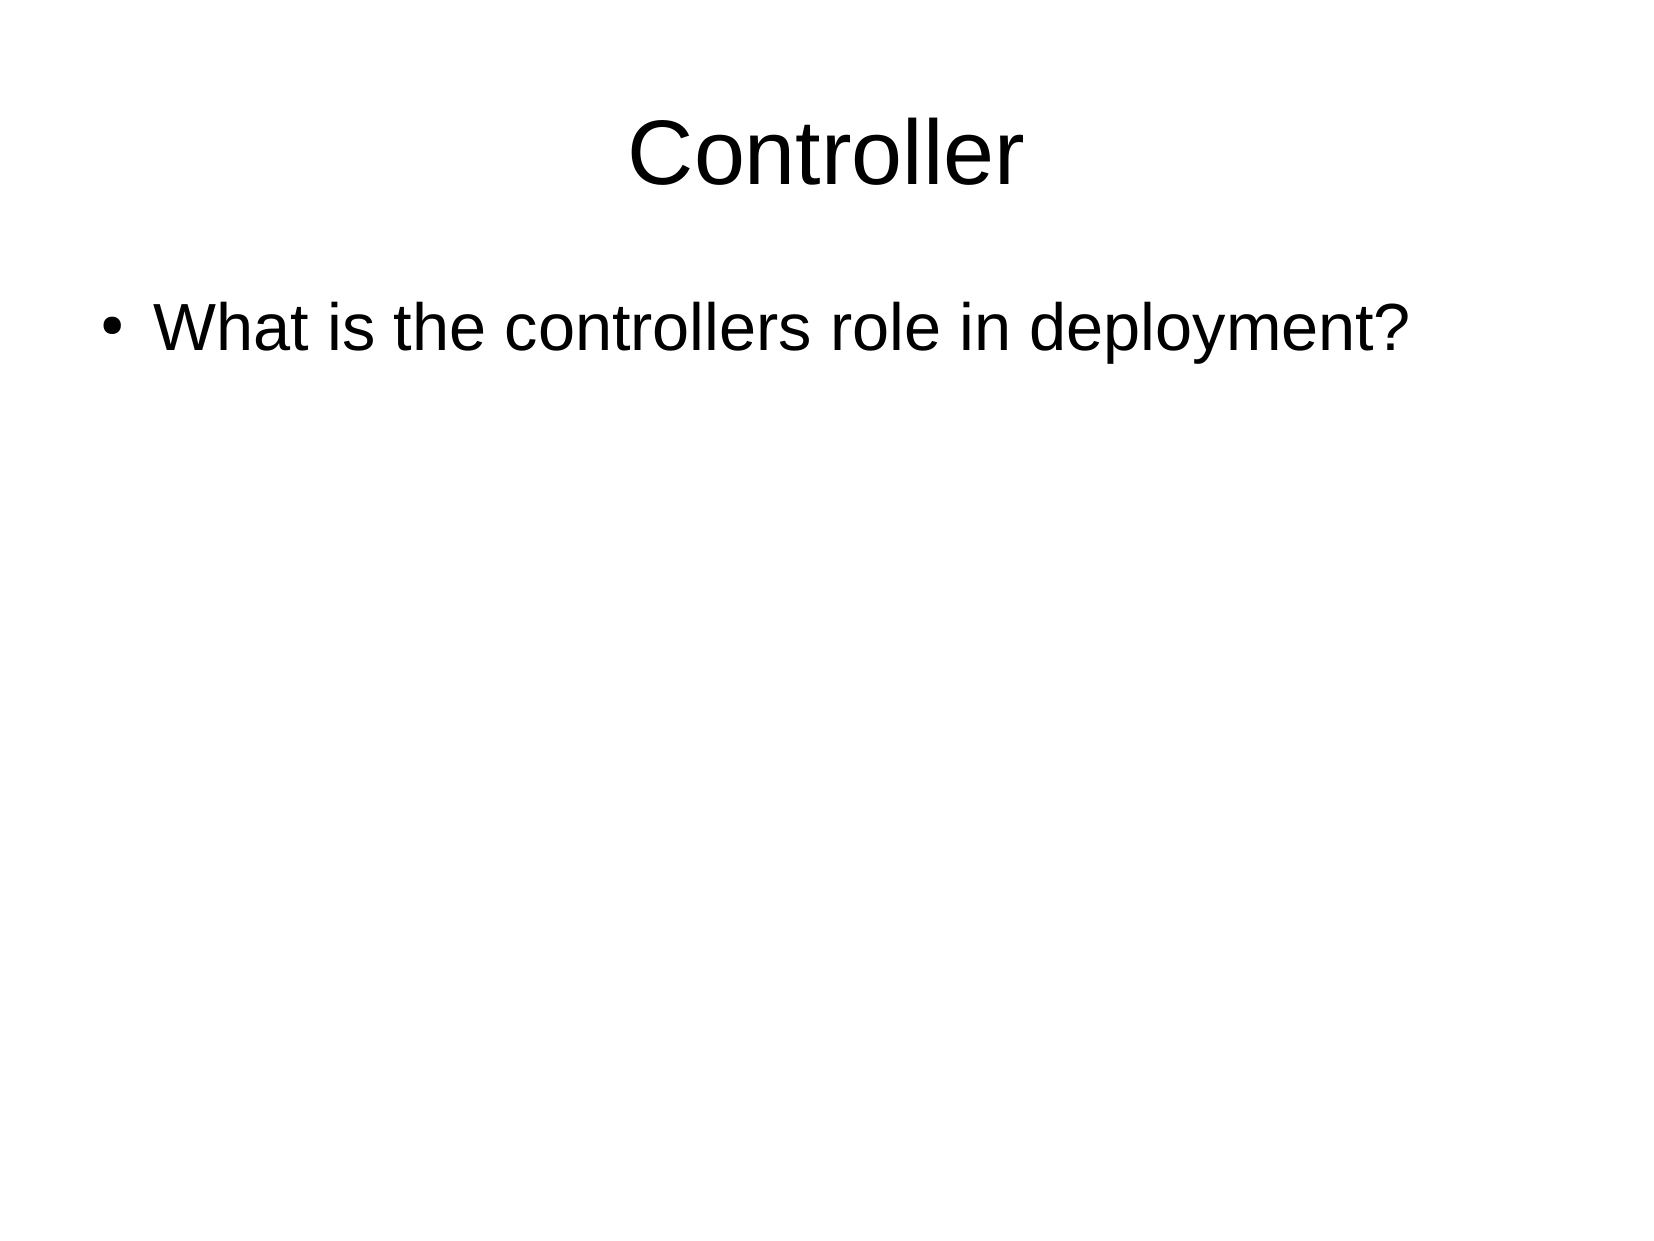

# Controller
What is the controllers role in deployment?